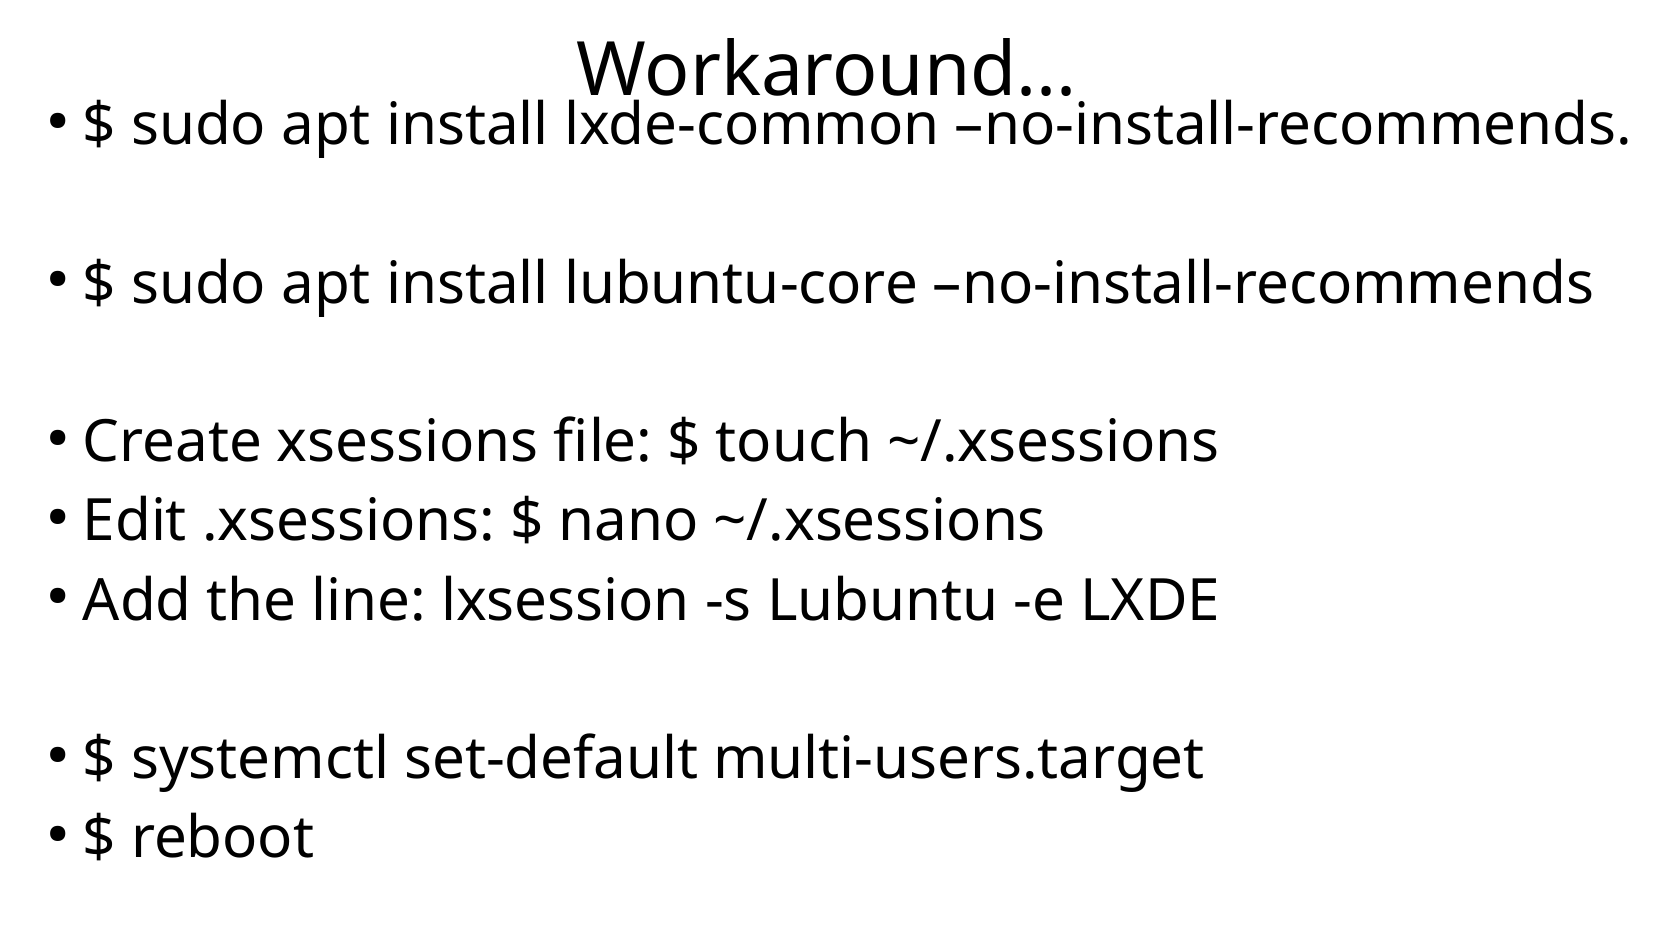

Do not use tasksel to install graphical environment.
$ sudo apt install lxde-common –no-install-recommends.
$ sudo apt install lubuntu-core –no-install-recommends
Create xsessions file: $ touch ~/.xsessions
Edit .xsessions: $ nano ~/.xsessions
Add the line: lxsession -s Lubuntu -e LXDE
$ systemctl set-default multi-users.target
$ reboot
See: https://ubuntuforums.org/showthread.php?t=2222849
# Workaround...